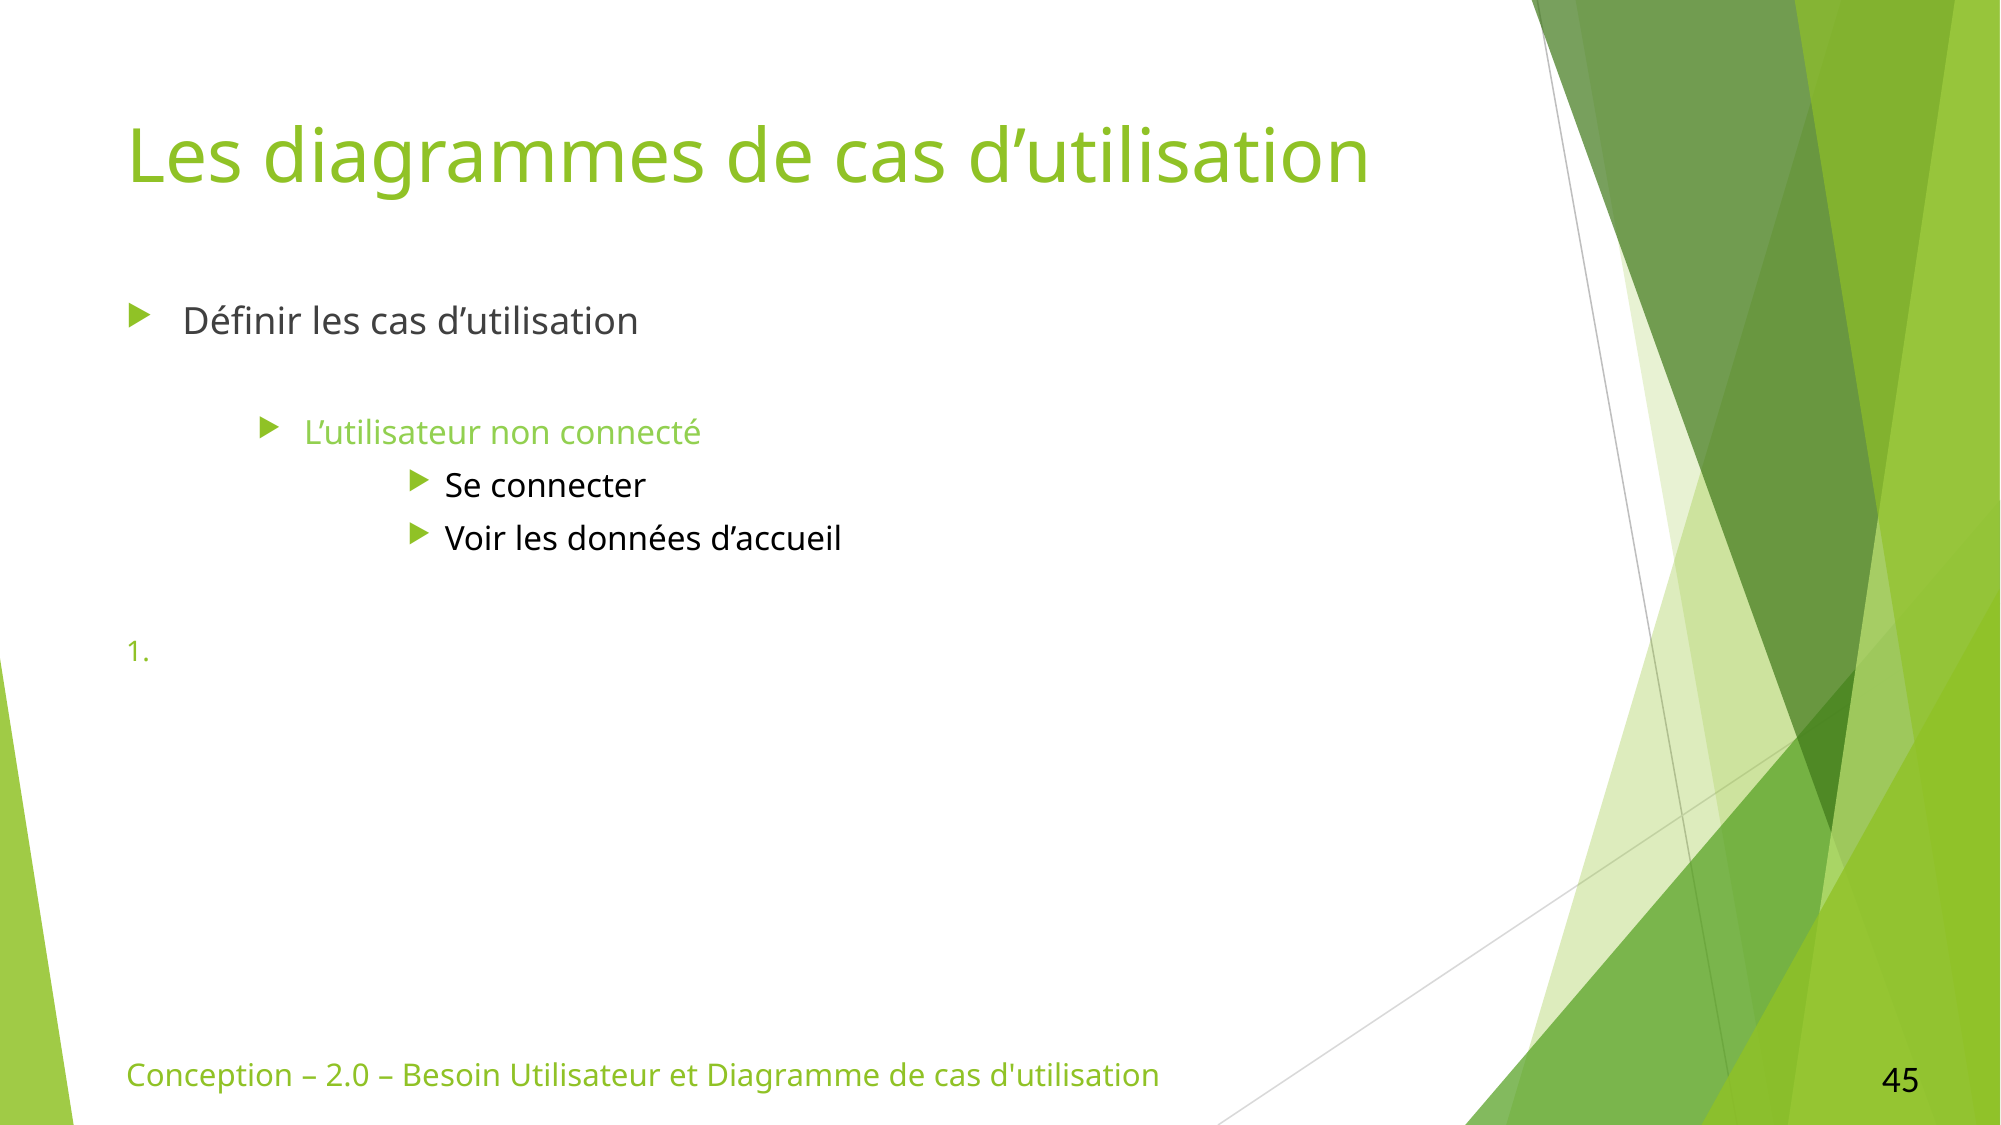

# Les diagrammes de cas d’utilisation
Définir les cas d’utilisation
L’utilisateur non connecté
Se connecter
Voir les données d’accueil
Conception – 2.0 – Besoin Utilisateur et Diagramme de cas d'utilisation